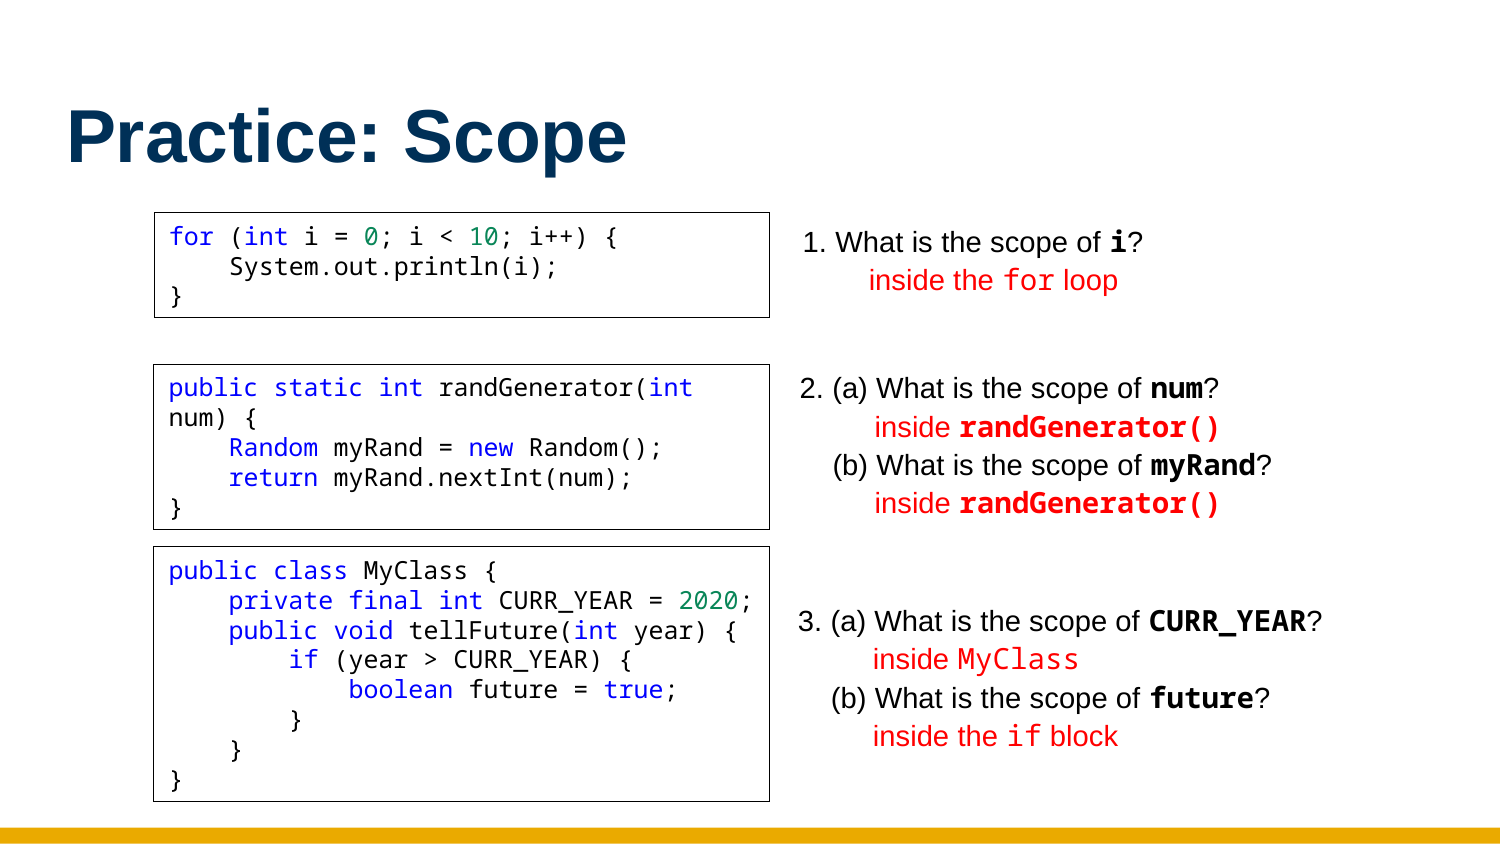

# Practice: Scope
1. What is the scope of i?
 inside the for loop
for (int i = 0; i < 10; i++) {
 System.out.println(i);
}
2. (a) What is the scope of num?
	inside randGenerator()
 (b) What is the scope of myRand?
 	inside randGenerator()
public static int randGenerator(int num) {
 Random myRand = new Random();
 return myRand.nextInt(num);
}
public class MyClass {
 private final int CURR_YEAR = 2020;
 public void tellFuture(int year) {
 if (year > CURR_YEAR) {
 boolean future = true;
 }
 }
}
3. (a) What is the scope of CURR_YEAR?
	inside MyClass
 (b) What is the scope of future?
	inside the if block